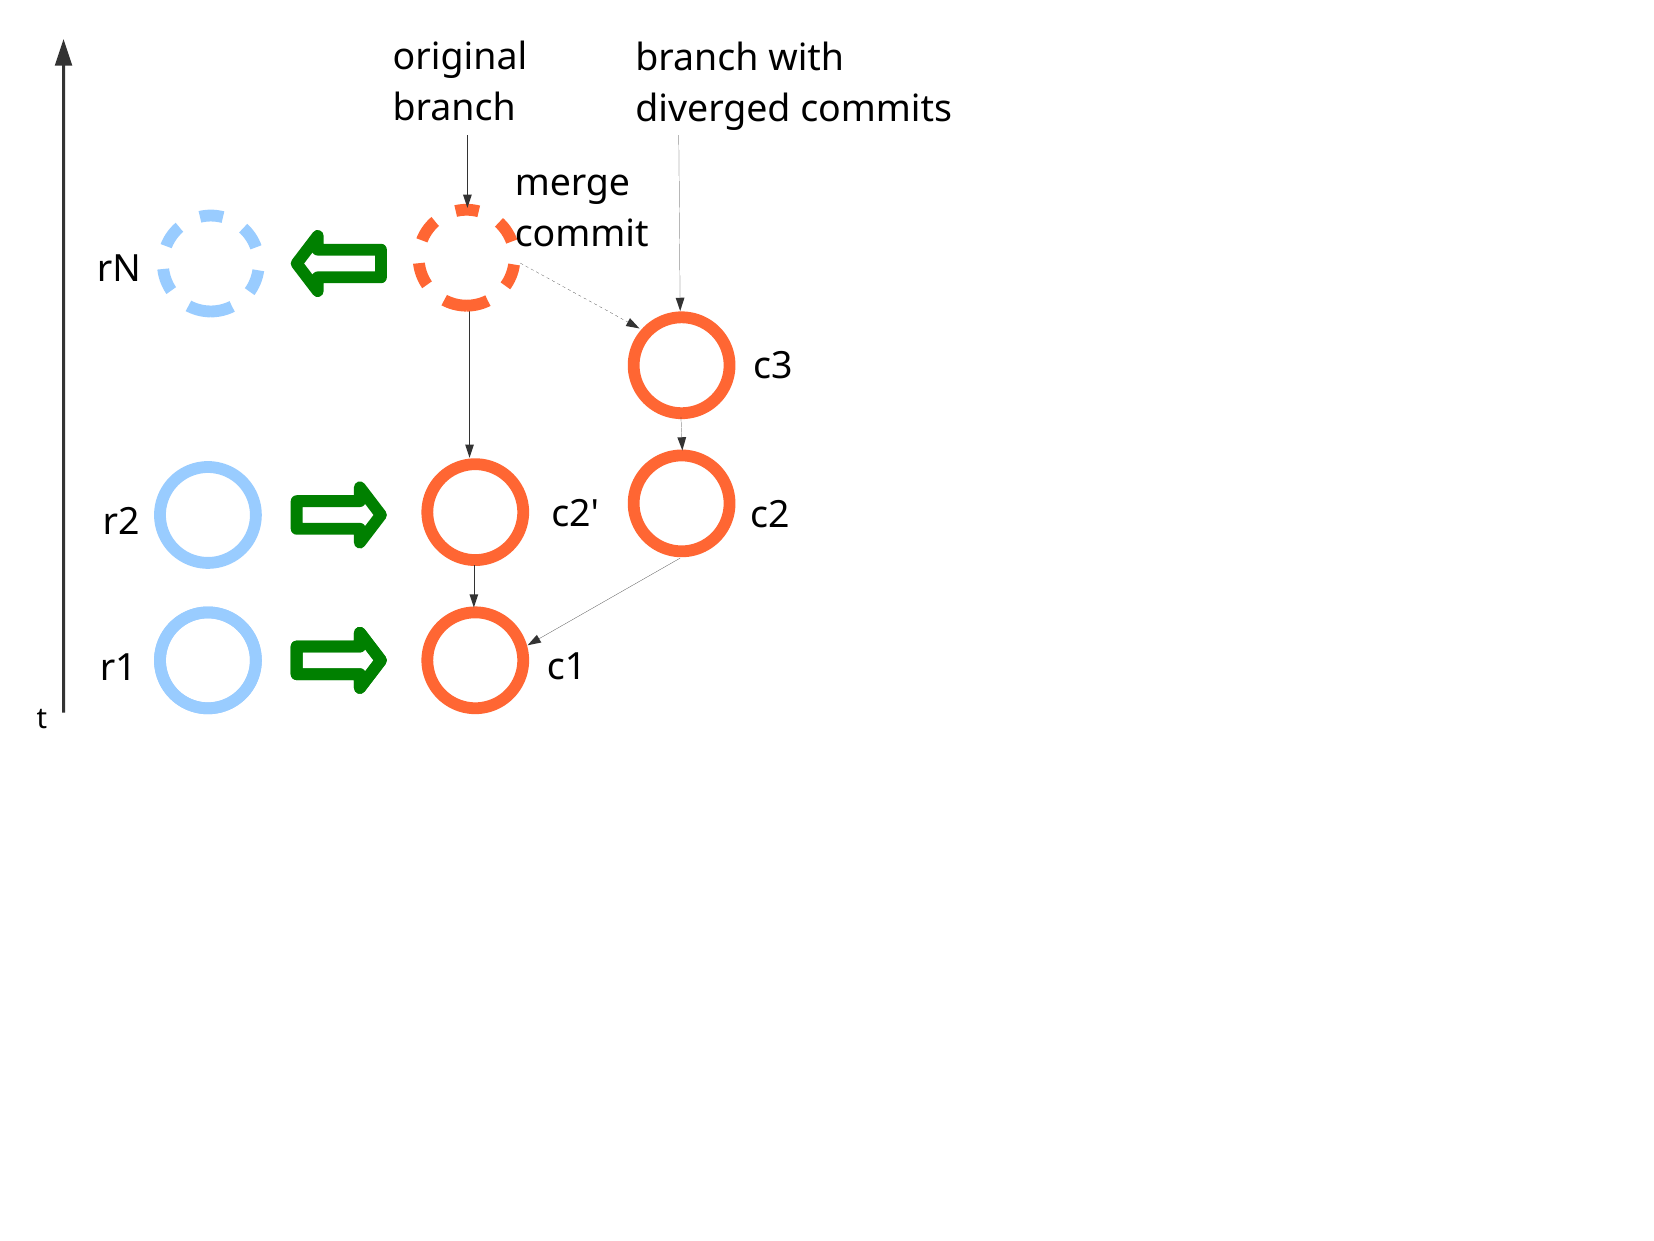

original
branch
branch with
diverged commits
merge
commit
rN
c3
c2'
c2
r2
c1
r1
t